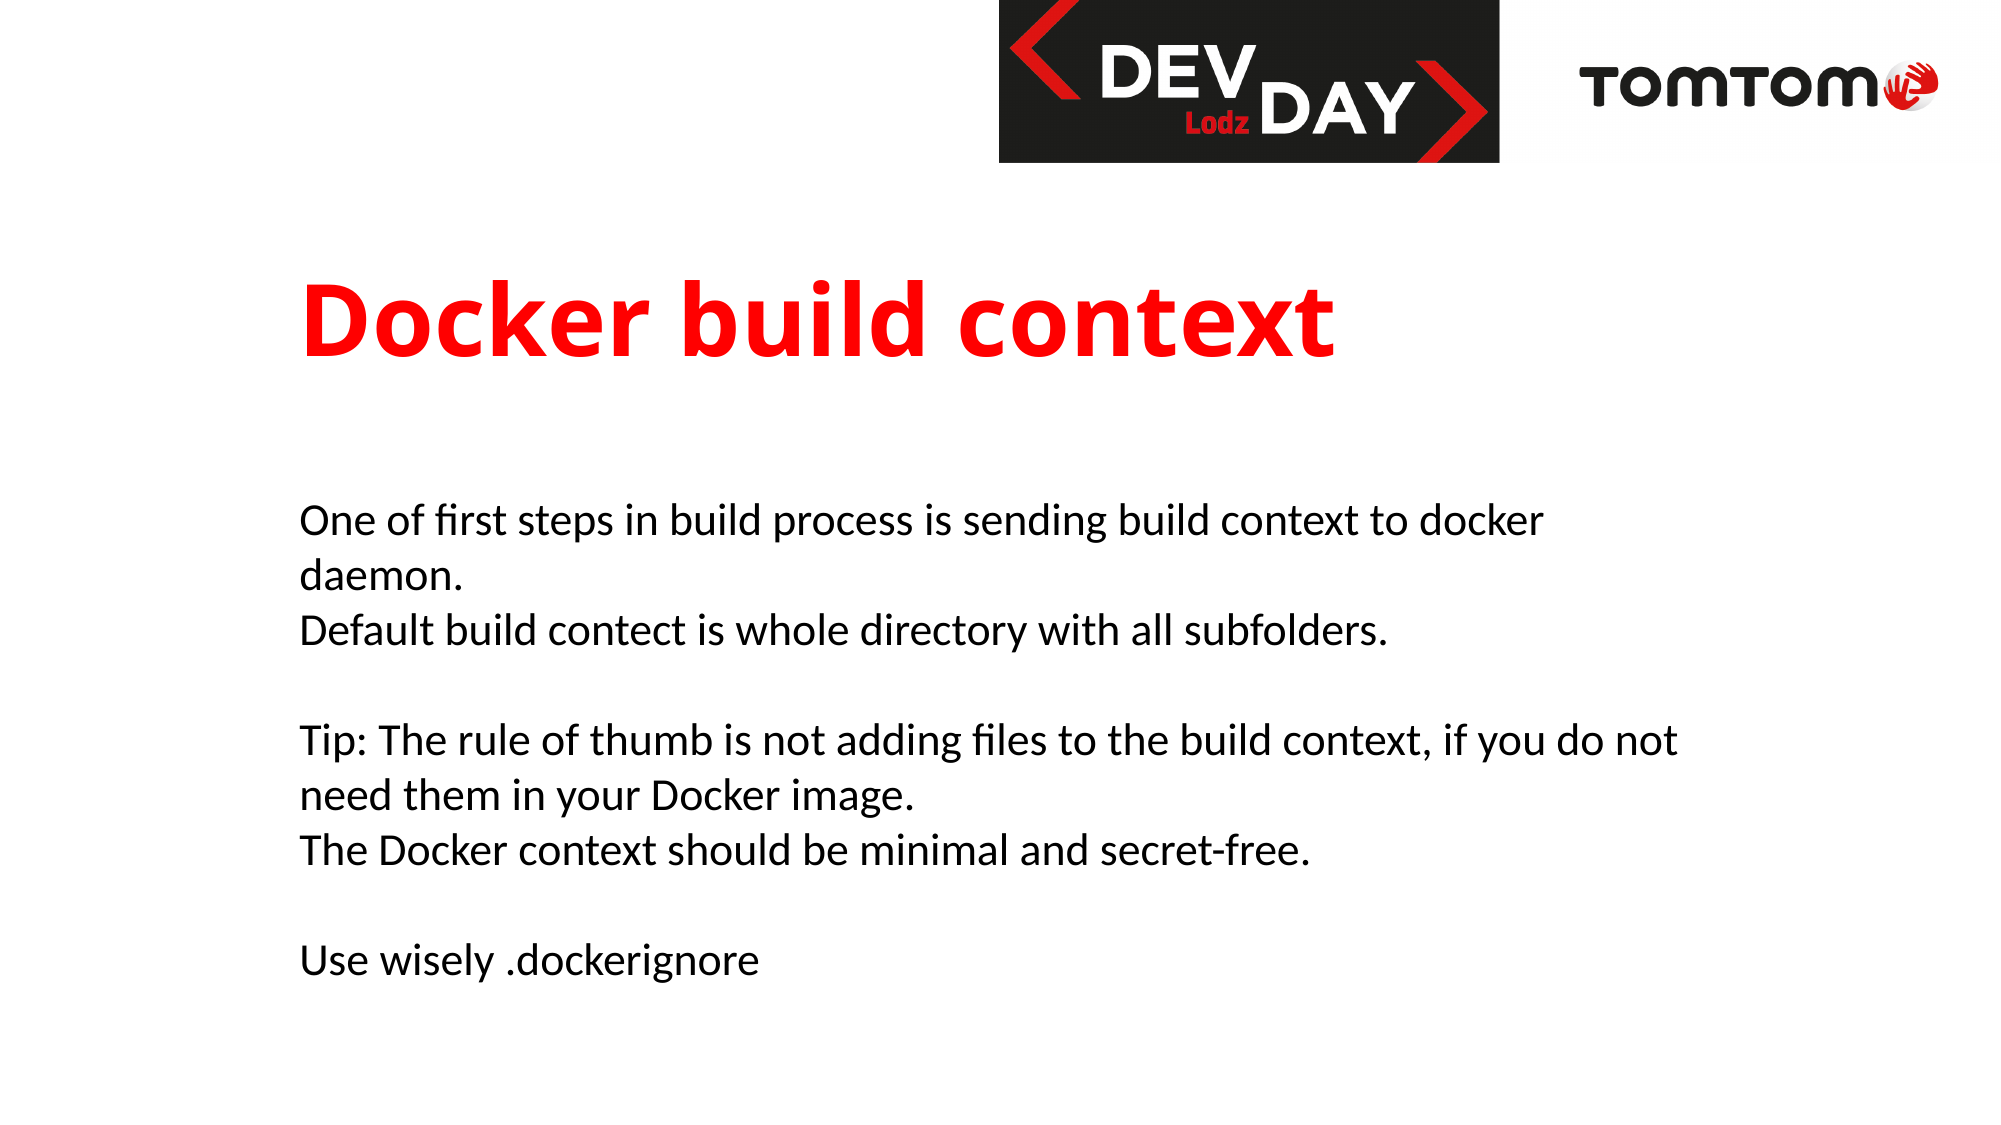

Docker build context
One of first steps in build process is sending build context to docker daemon.
Default build contect is whole directory with all subfolders.
Tip: The rule of thumb is not adding files to the build context, if you do not need them in your Docker image.
The Docker context should be minimal and secret-free.
Use wisely .dockerignore